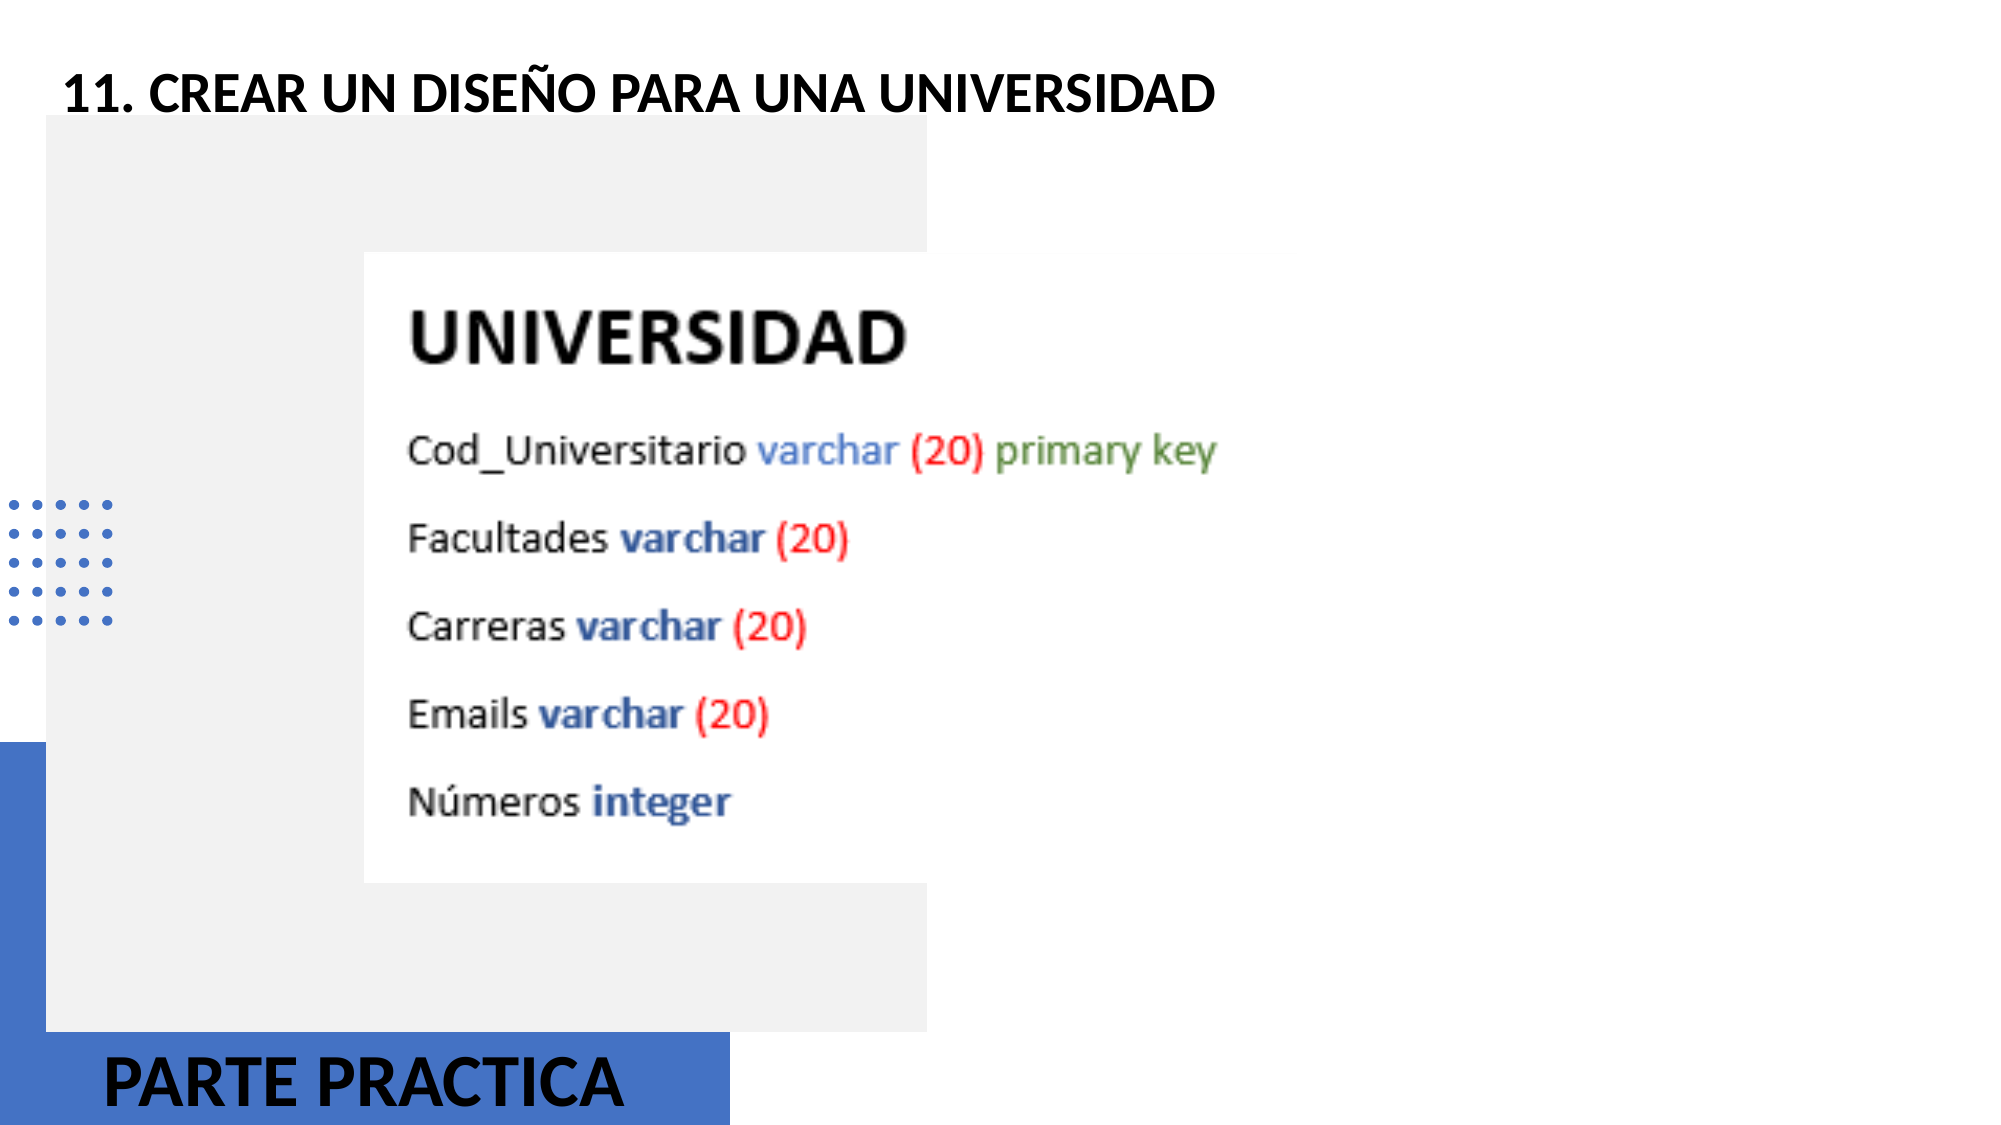

11. CREAR UN DISEÑO PARA UNA UNIVERSIDAD
PARTE PRACTICA